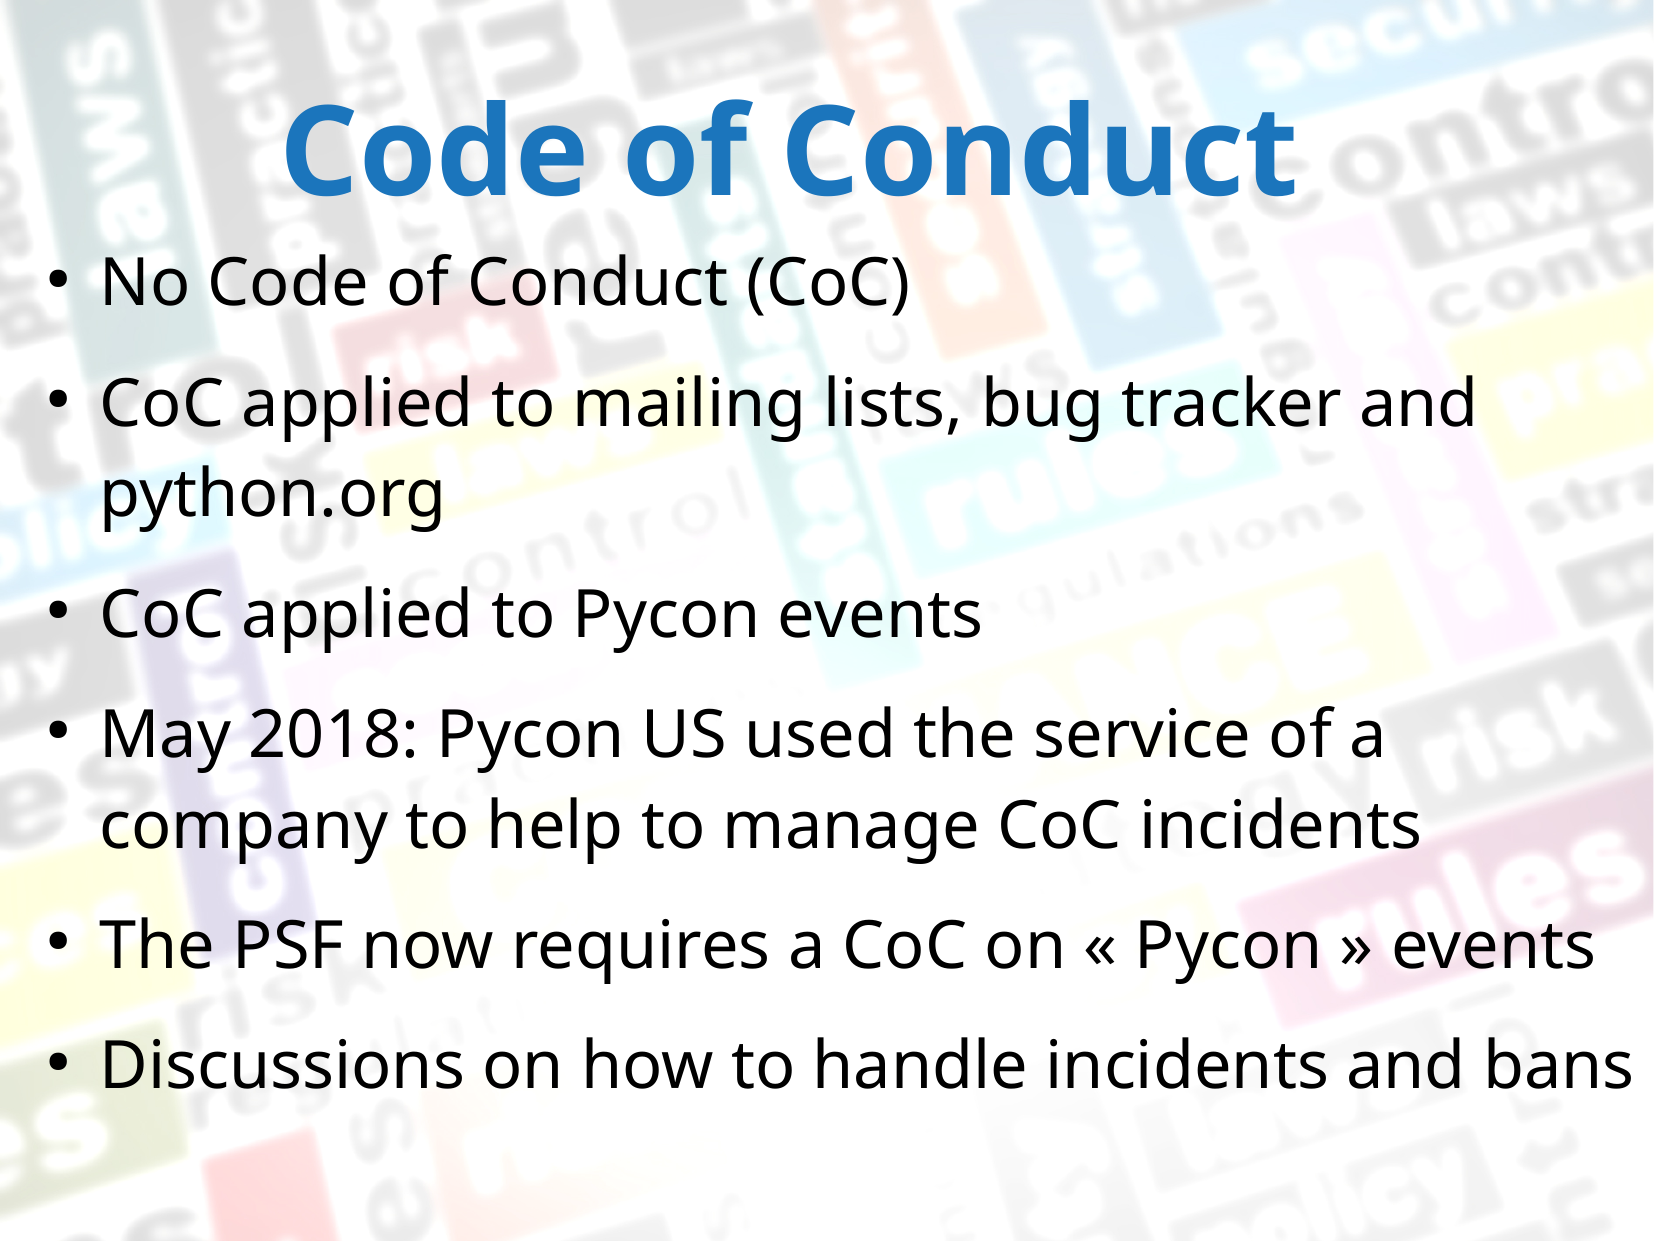

Code of Conduct
# No Code of Conduct (CoC)
CoC applied to mailing lists, bug tracker and python.org
CoC applied to Pycon events
May 2018: Pycon US used the service of a company to help to manage CoC incidents
The PSF now requires a CoC on « Pycon » events
Discussions on how to handle incidents and bans